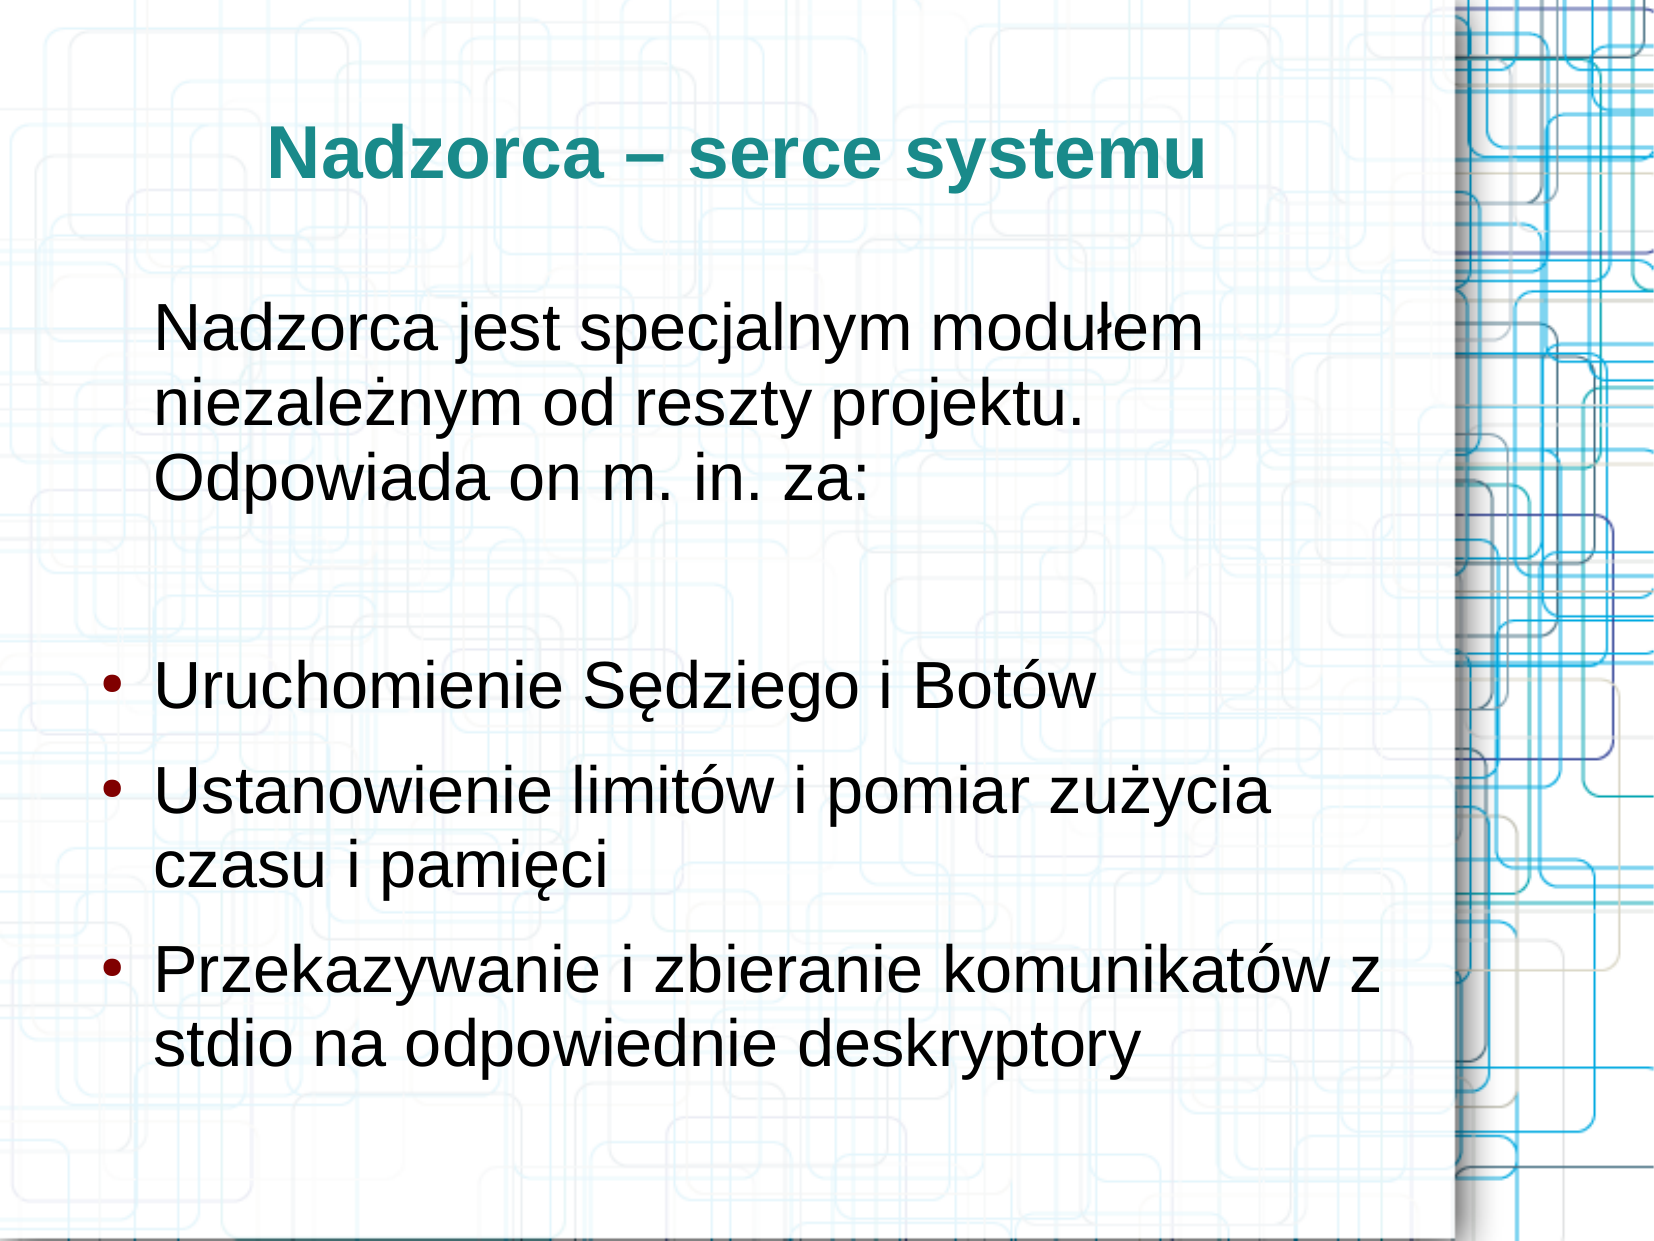

# Nadzorca – serce systemu
Nadzorca jest specjalnym modułem niezależnym od reszty projektu. Odpowiada on m. in. za:
Uruchomienie Sędziego i Botów
Ustanowienie limitów i pomiar zużycia czasu i pamięci
Przekazywanie i zbieranie komunikatów z stdio na odpowiednie deskryptory